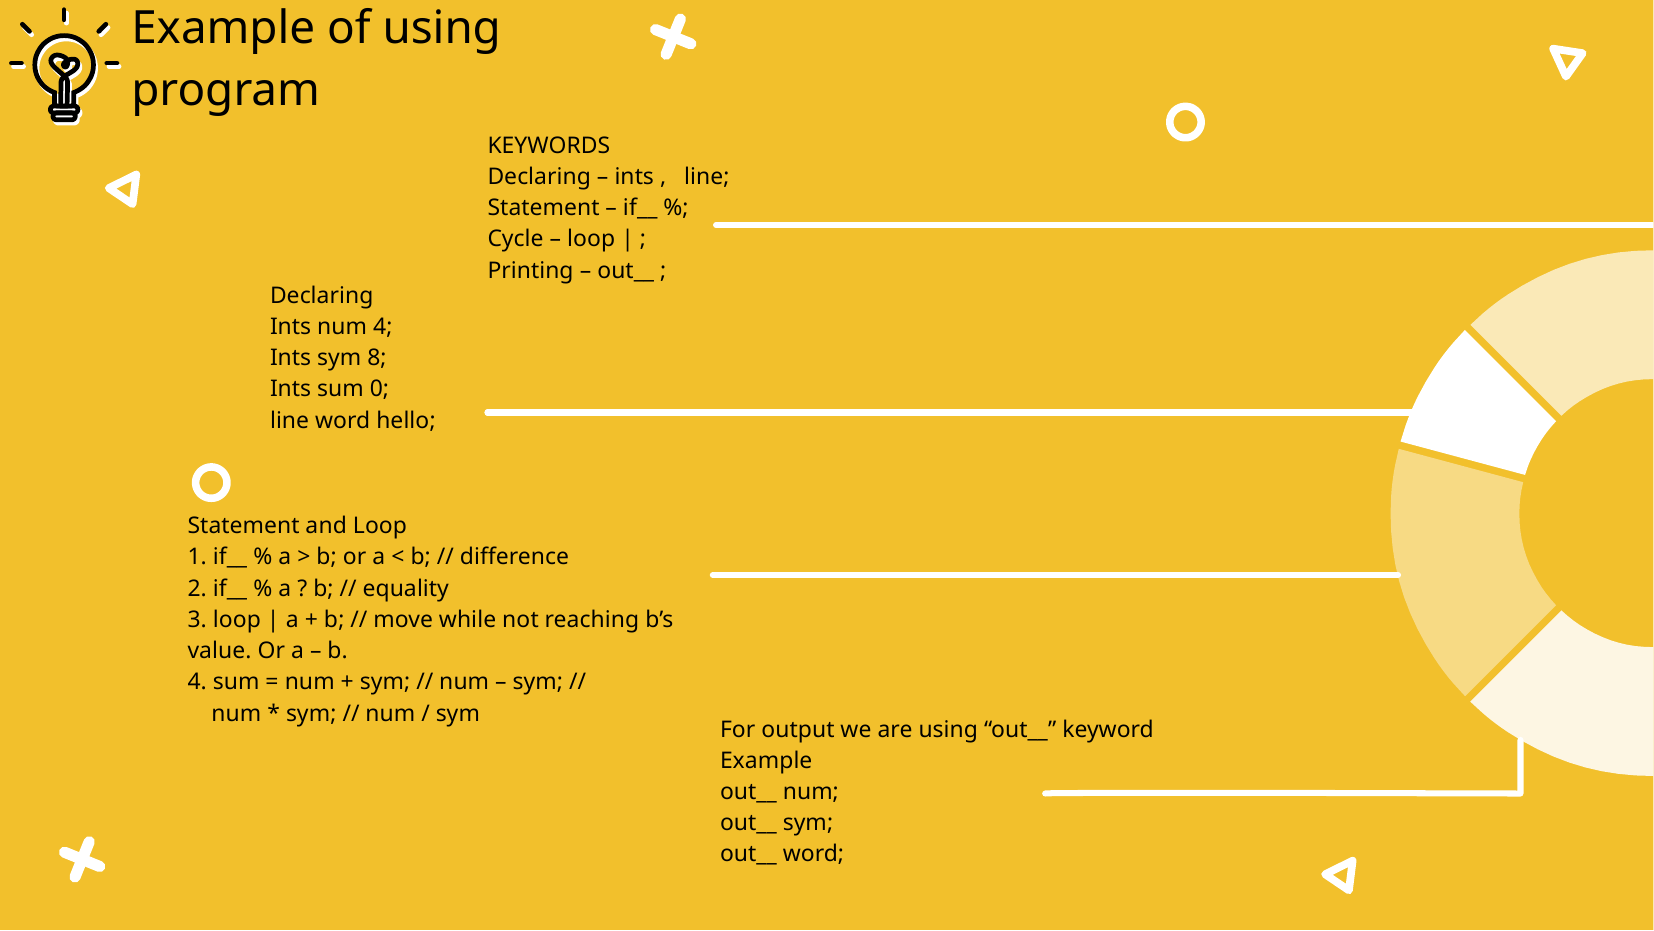

# Example of using program
KEYWORDS
Declaring – ints , line;
Statement – if__ %;
Cycle – loop | ;
Printing – out__ ;
Declaring
Ints num 4;
Ints sym 8;
Ints sum 0;
line word hello;
Statement and Loop
1. if__ % a > b; or a < b; // difference
2. if__ % a ? b; // equality
3. loop | a + b; // move while not reaching b’s value. Or a – b.
4. sum = num + sym; // num – sym; //
 num * sym; // num / sym
For output we are using “out__” keyword
Example
out__ num;
out__ sym;
out__ word;